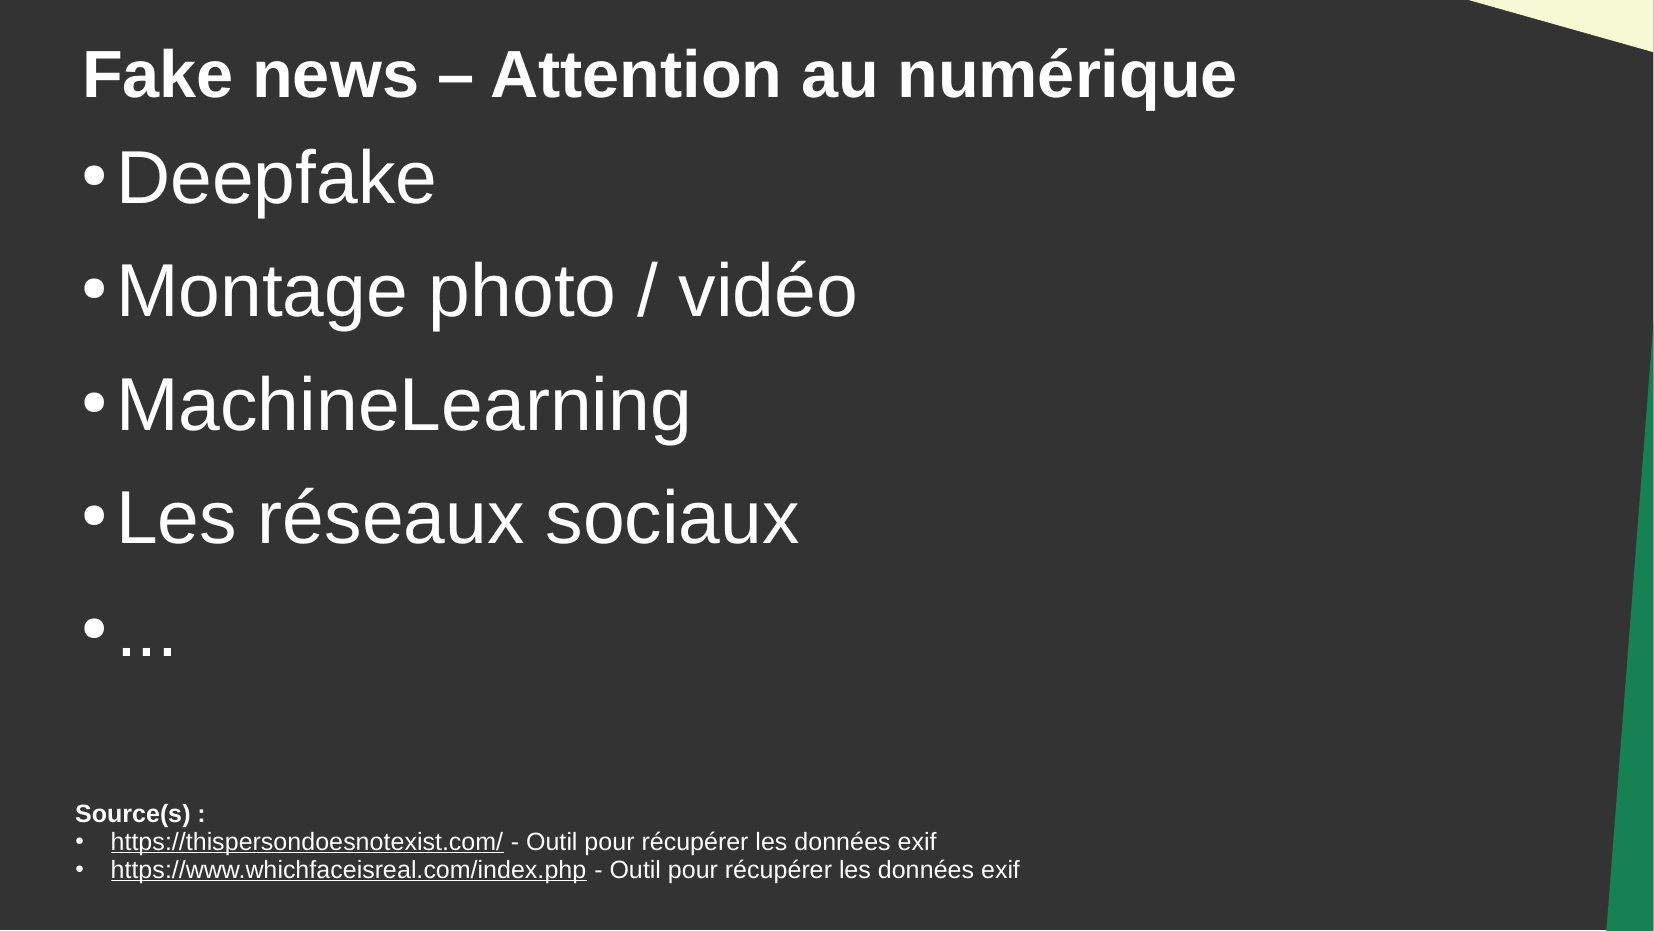

# Fake news – Attention au numérique
Deepfake
Montage photo / vidéo
MachineLearning
Les réseaux sociaux
...
Source(s) :
https://thispersondoesnotexist.com/ - Outil pour récupérer les données exif
https://www.whichfaceisreal.com/index.php - Outil pour récupérer les données exif